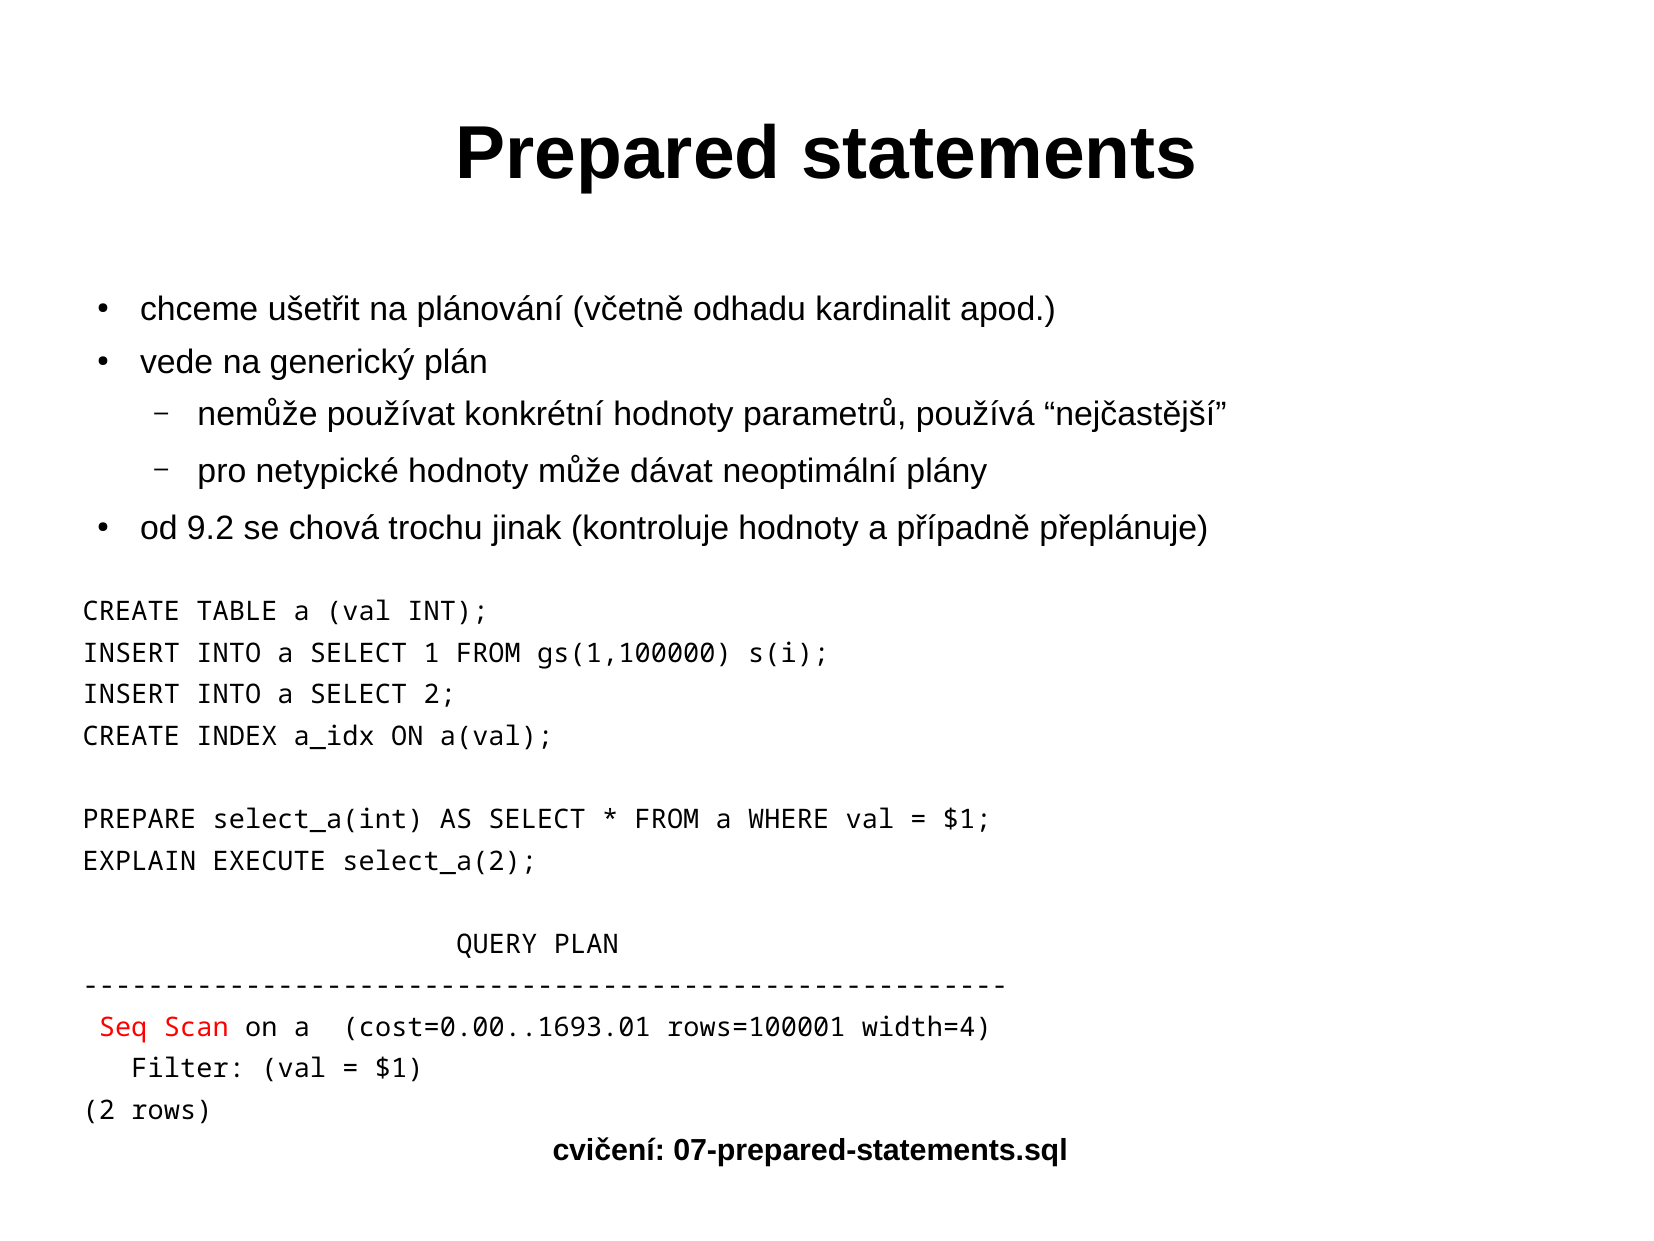

# Prepared statements
chceme ušetřit na plánování (včetně odhadu kardinalit apod.)
vede na generický plán
nemůže používat konkrétní hodnoty parametrů, používá “nejčastější”
pro netypické hodnoty může dávat neoptimální plány
od 9.2 se chová trochu jinak (kontroluje hodnoty a případně přeplánuje)
CREATE TABLE a (val INT);
INSERT INTO a SELECT 1 FROM gs(1,100000) s(i);
INSERT INTO a SELECT 2;
CREATE INDEX a_idx ON a(val);
PREPARE select_a(int) AS SELECT * FROM a WHERE val = $1;
EXPLAIN EXECUTE select_a(2);
 QUERY PLAN
---------------------------------------------------------
 Seq Scan on a (cost=0.00..1693.01 rows=100001 width=4)
 Filter: (val = $1)
(2 rows)
cvičení: 07-prepared-statements.sql